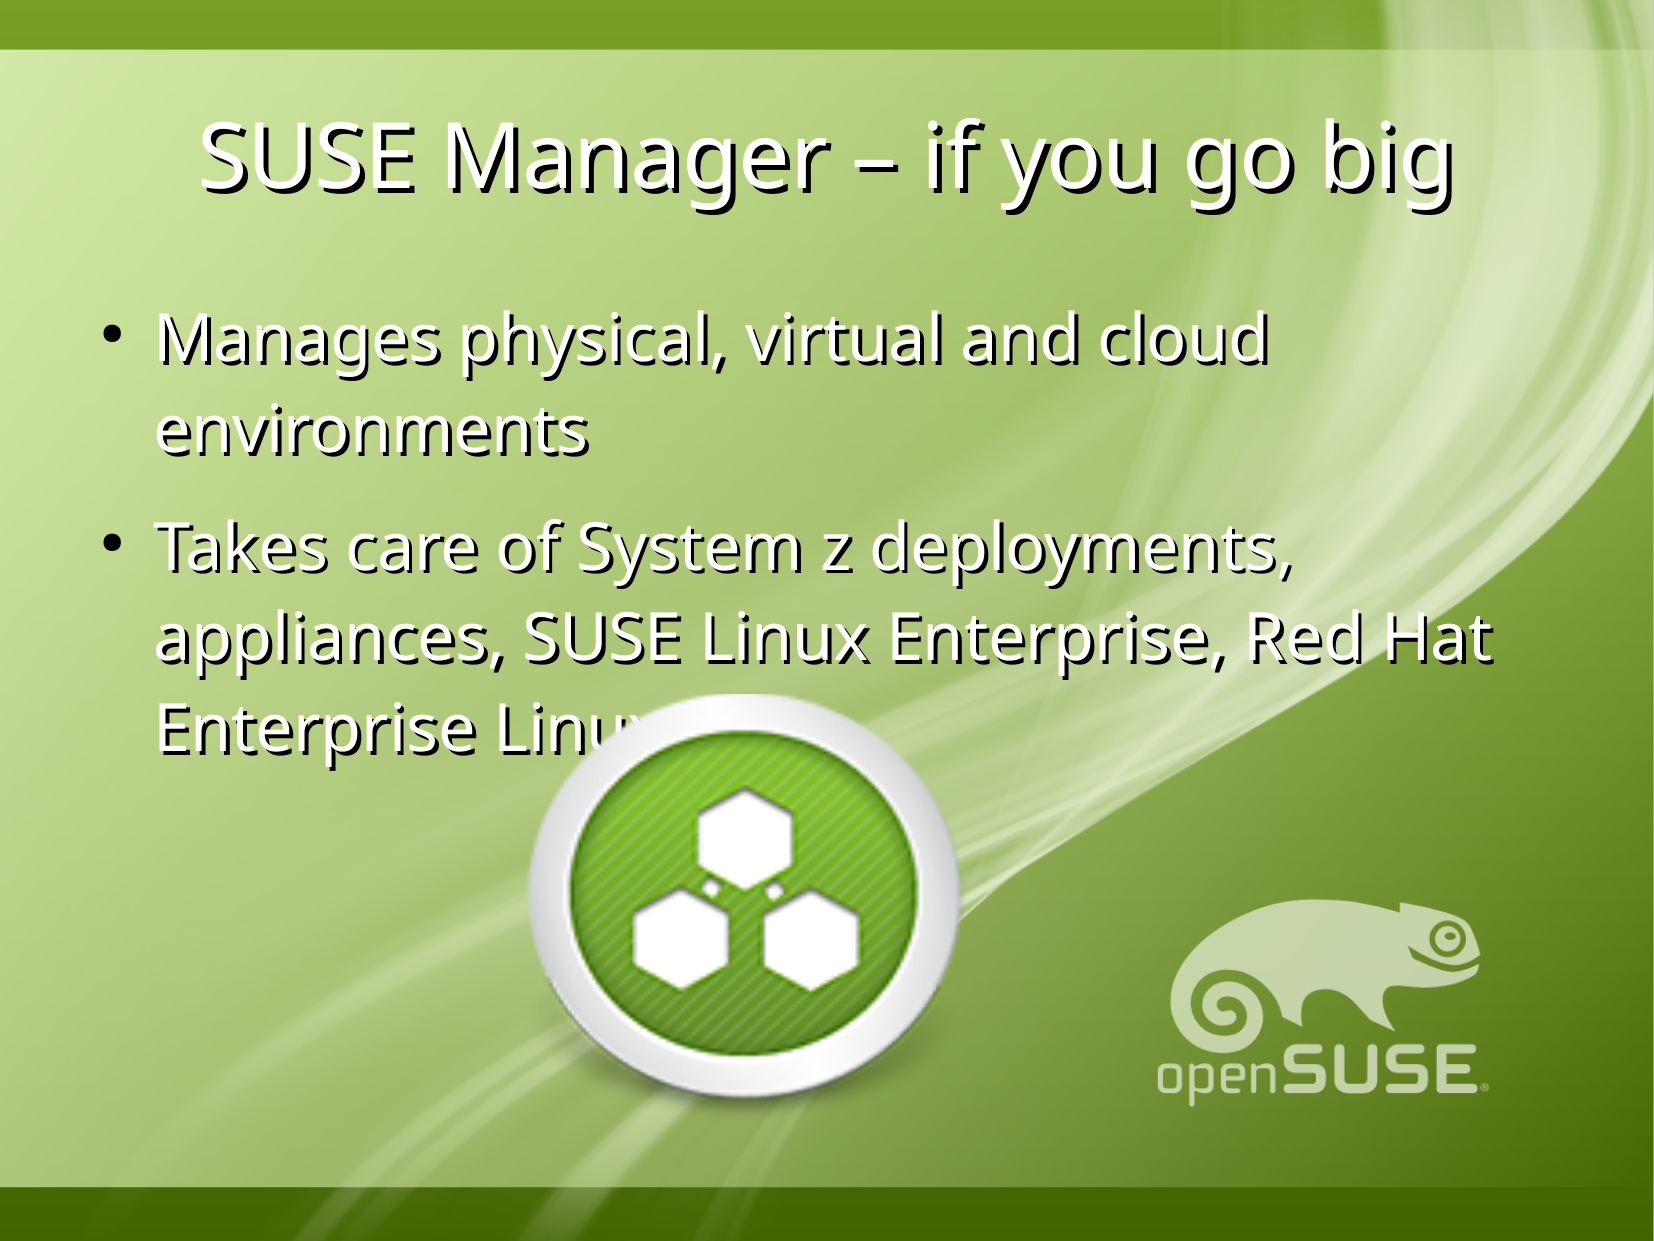

# SUSE Manager – if you go big
Manages physical, virtual and cloud environments
Takes care of System z deployments, appliances, SUSE Linux Enterprise, Red Hat Enterprise Linux